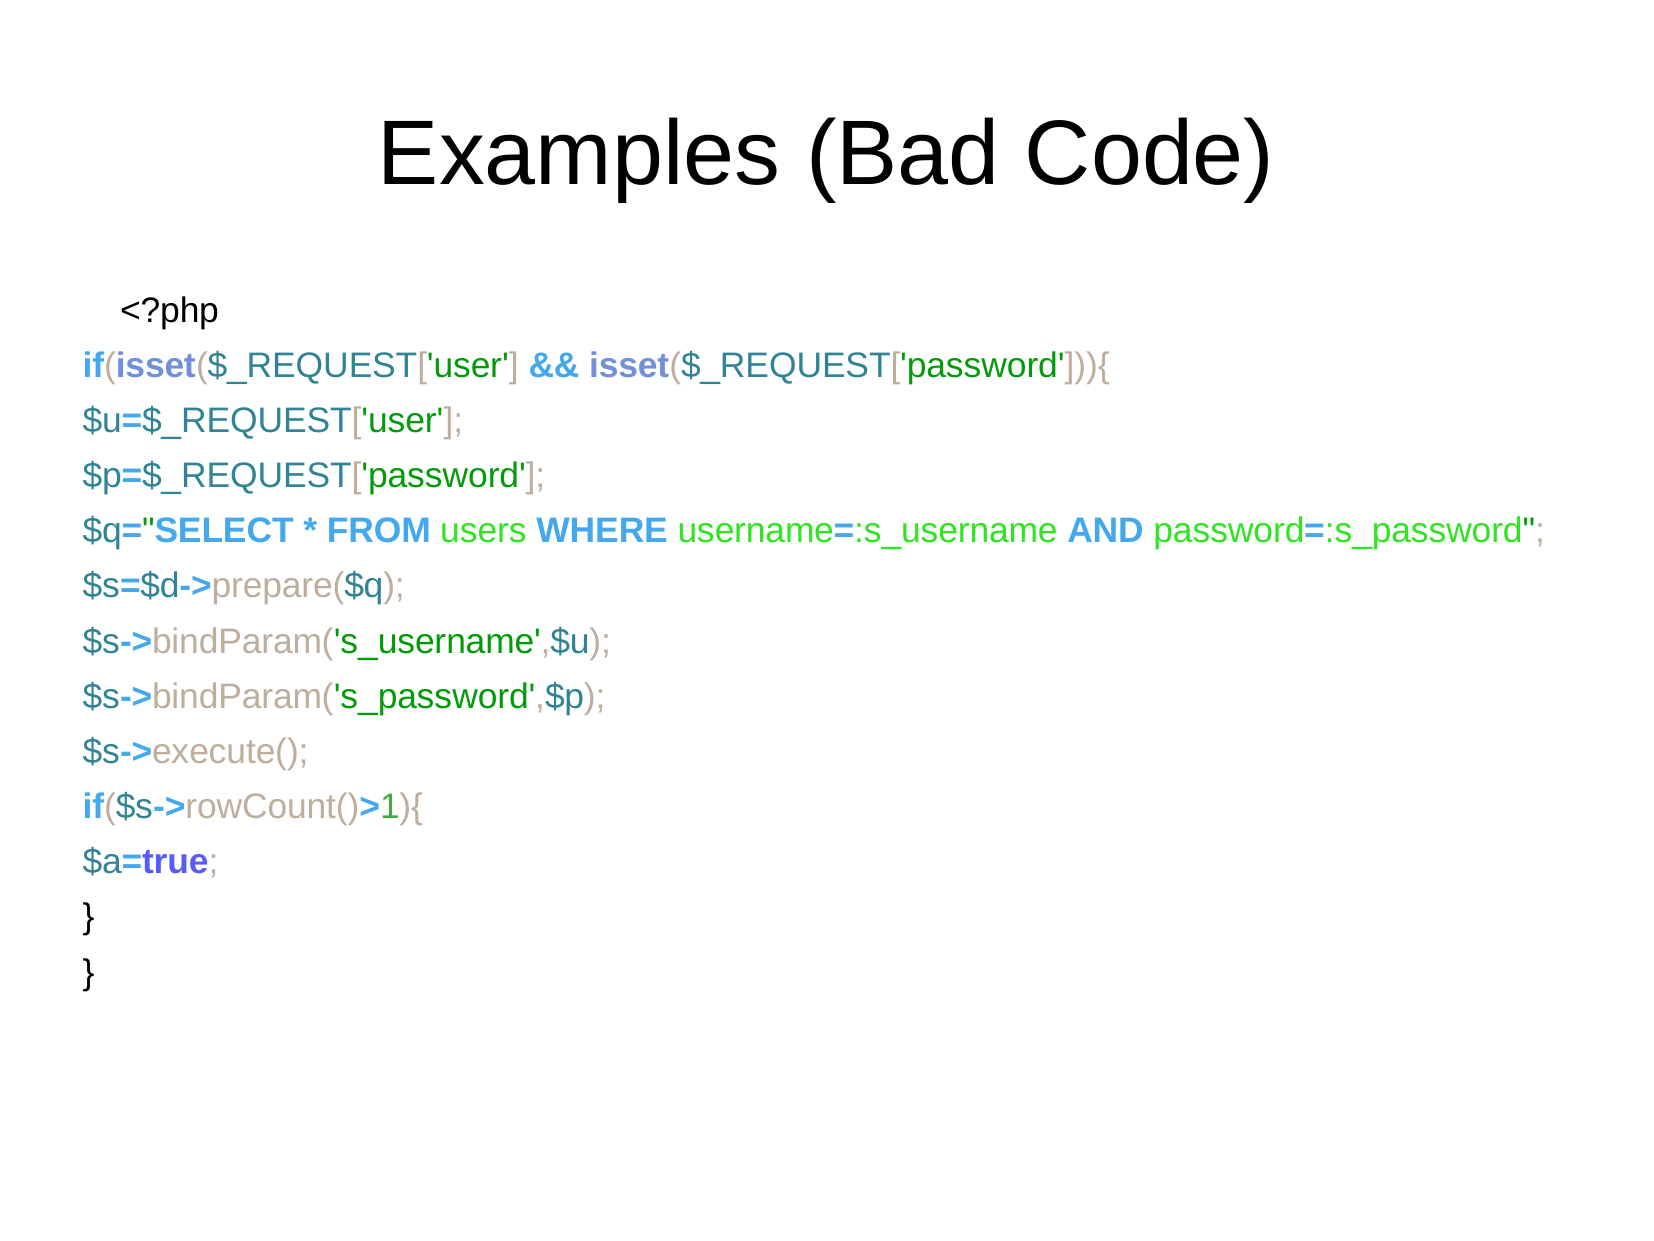

# Examples (Bad Code)
<?php
if(isset($_REQUEST['user'] && isset($_REQUEST['password'])){
$u=$_REQUEST['user'];
$p=$_REQUEST['password'];
$q="SELECT * FROM users WHERE username=:s_username AND password=:s_password";
$s=$d->prepare($q);
$s->bindParam('s_username',$u);
$s->bindParam('s_password',$p);
$s->execute();
if($s->rowCount()>1){
$a=true;
}
}